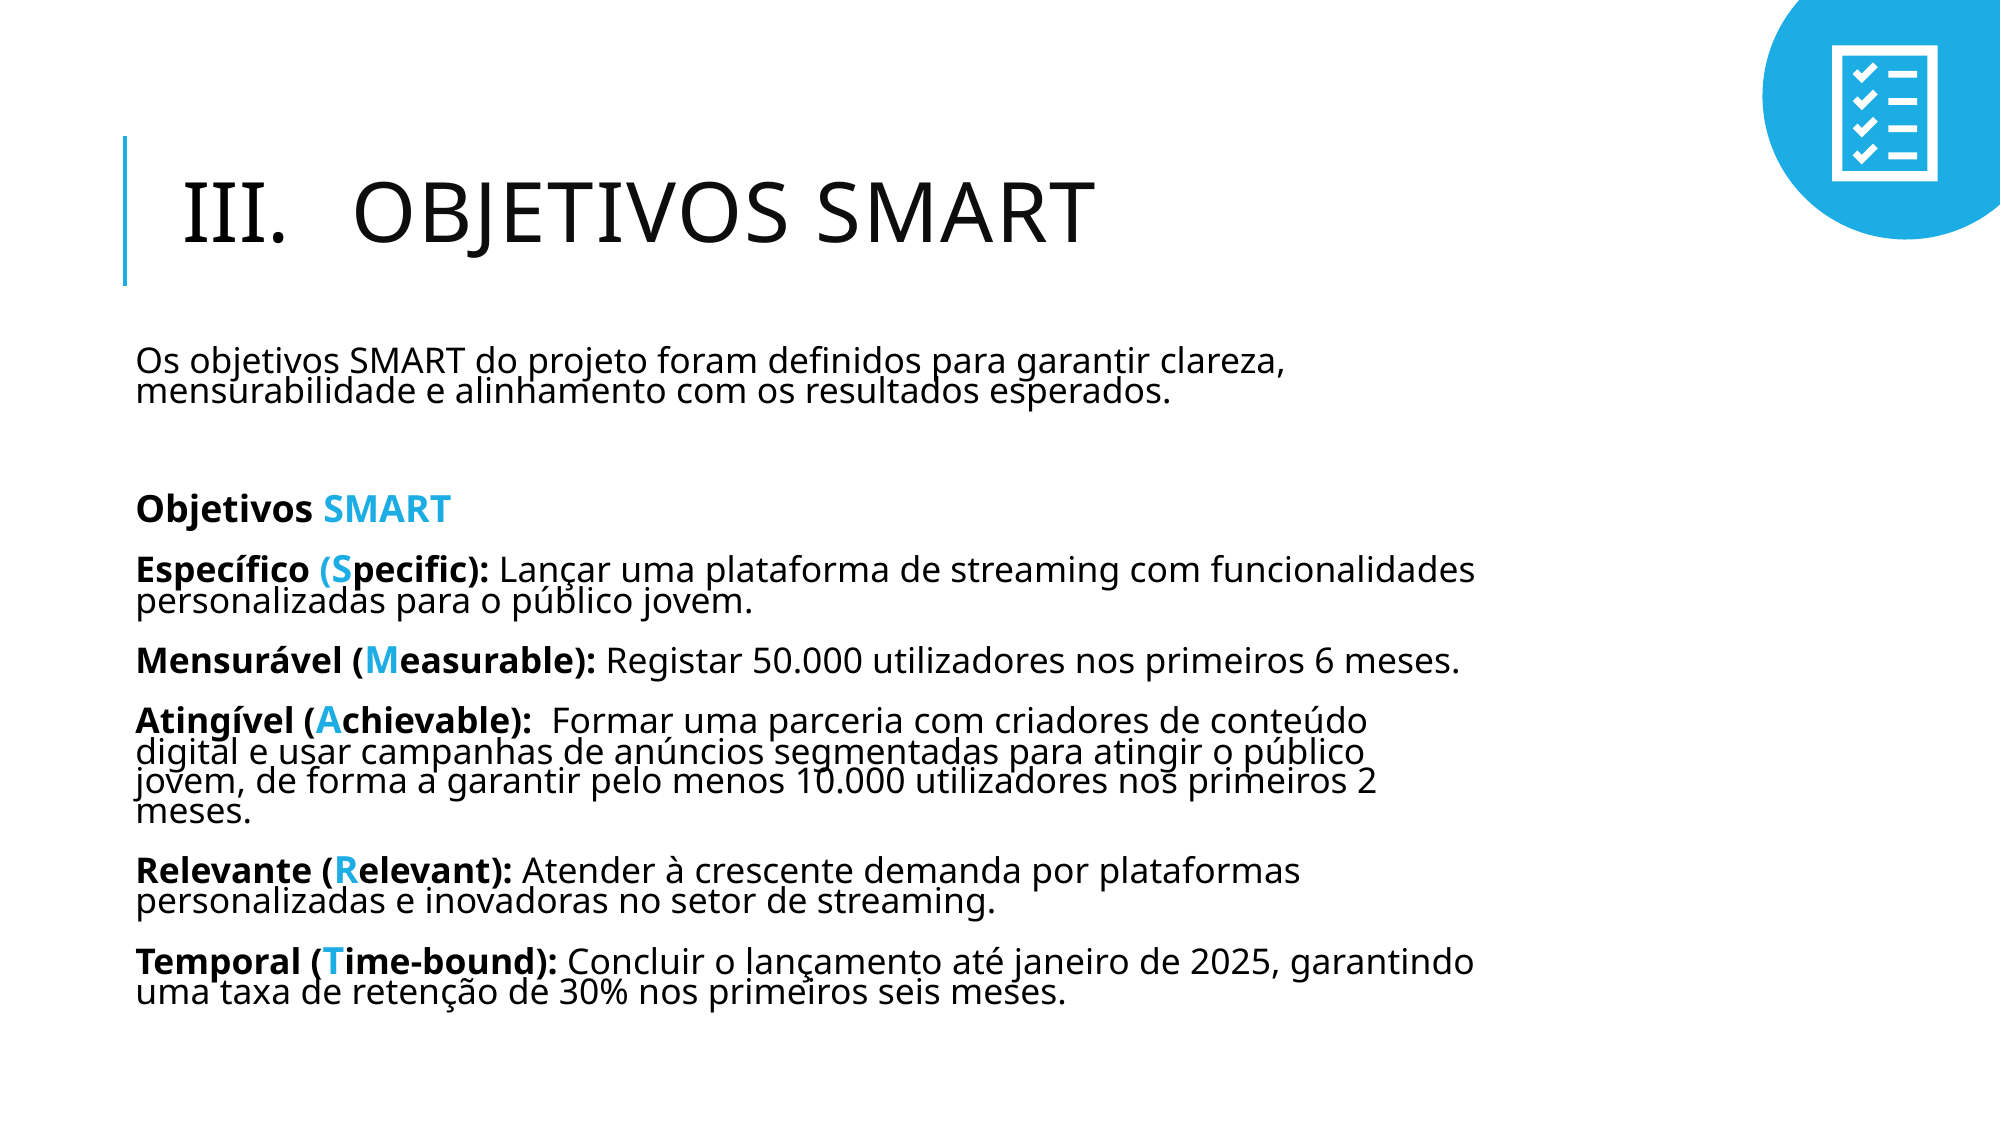

# Objetivos Smart
Os objetivos SMART do projeto foram definidos para garantir clareza, mensurabilidade e alinhamento com os resultados esperados.
Objetivos SMART
Específico (Specific): Lançar uma plataforma de streaming com funcionalidades personalizadas para o público jovem.
Mensurável (Measurable): Registar 50.000 utilizadores nos primeiros 6 meses.
Atingível (Achievable):  Formar uma parceria com criadores de conteúdo digital e usar campanhas de anúncios segmentadas para atingir o público jovem, de forma a garantir pelo menos 10.000 utilizadores nos primeiros 2 meses.
Relevante (Relevant): Atender à crescente demanda por plataformas personalizadas e inovadoras no setor de streaming.
Temporal (Time-bound): Concluir o lançamento até janeiro de 2025, garantindo uma taxa de retenção de 30% nos primeiros seis meses.